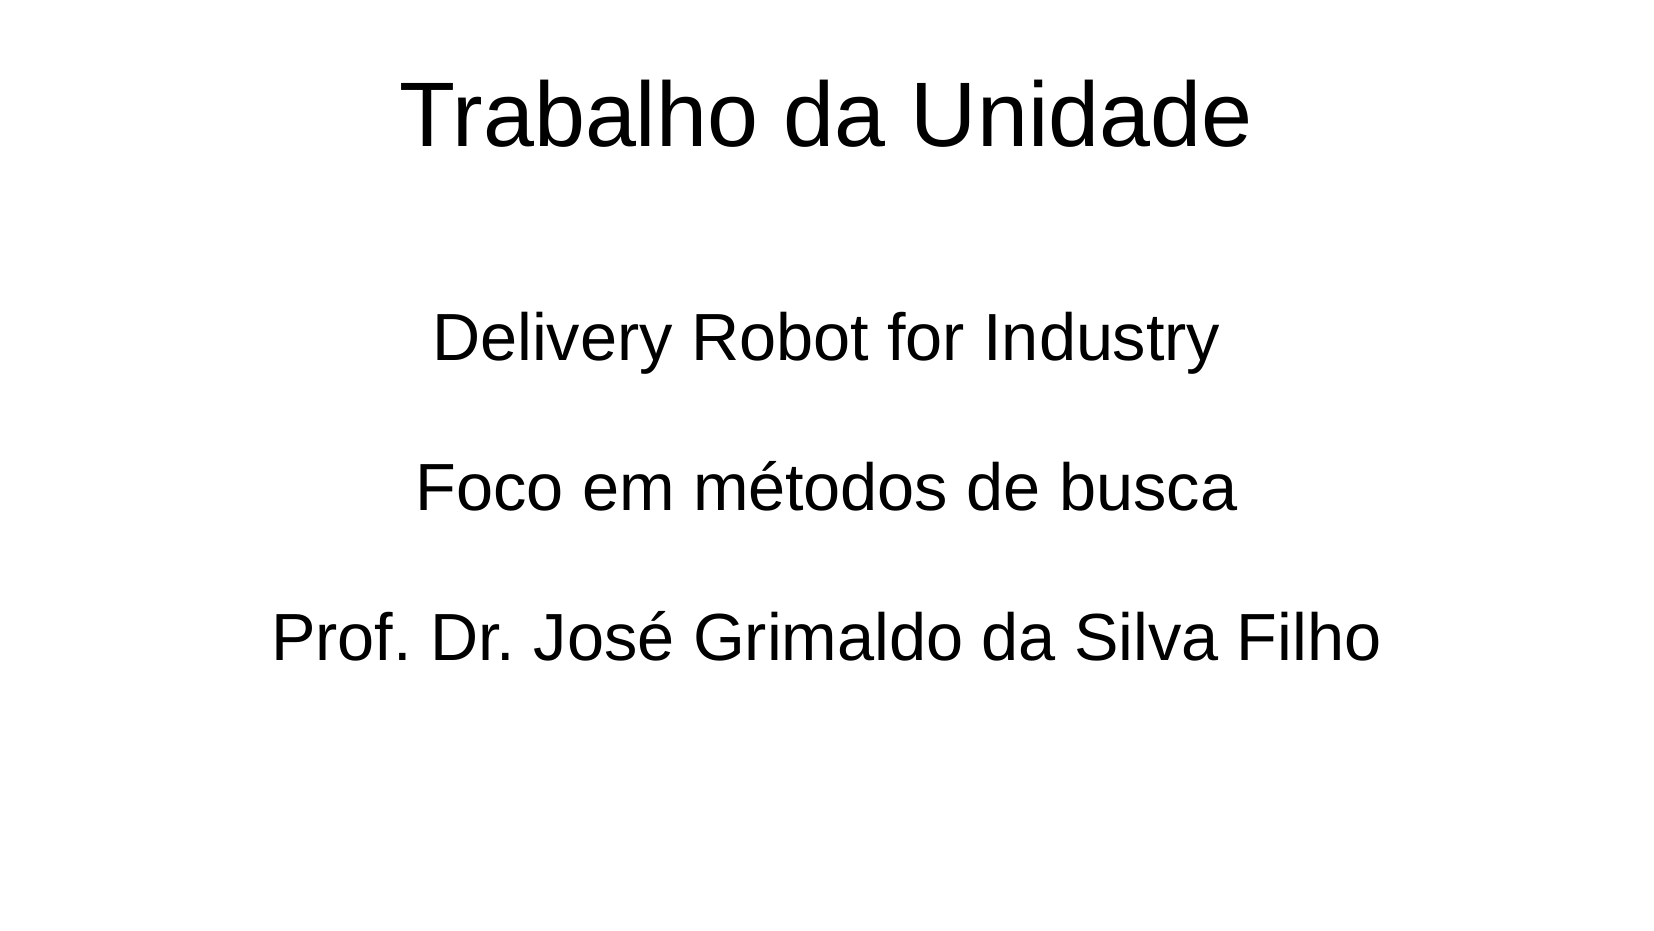

# Trabalho da Unidade
Delivery Robot for Industry
Foco em métodos de busca
Prof. Dr. José Grimaldo da Silva Filho